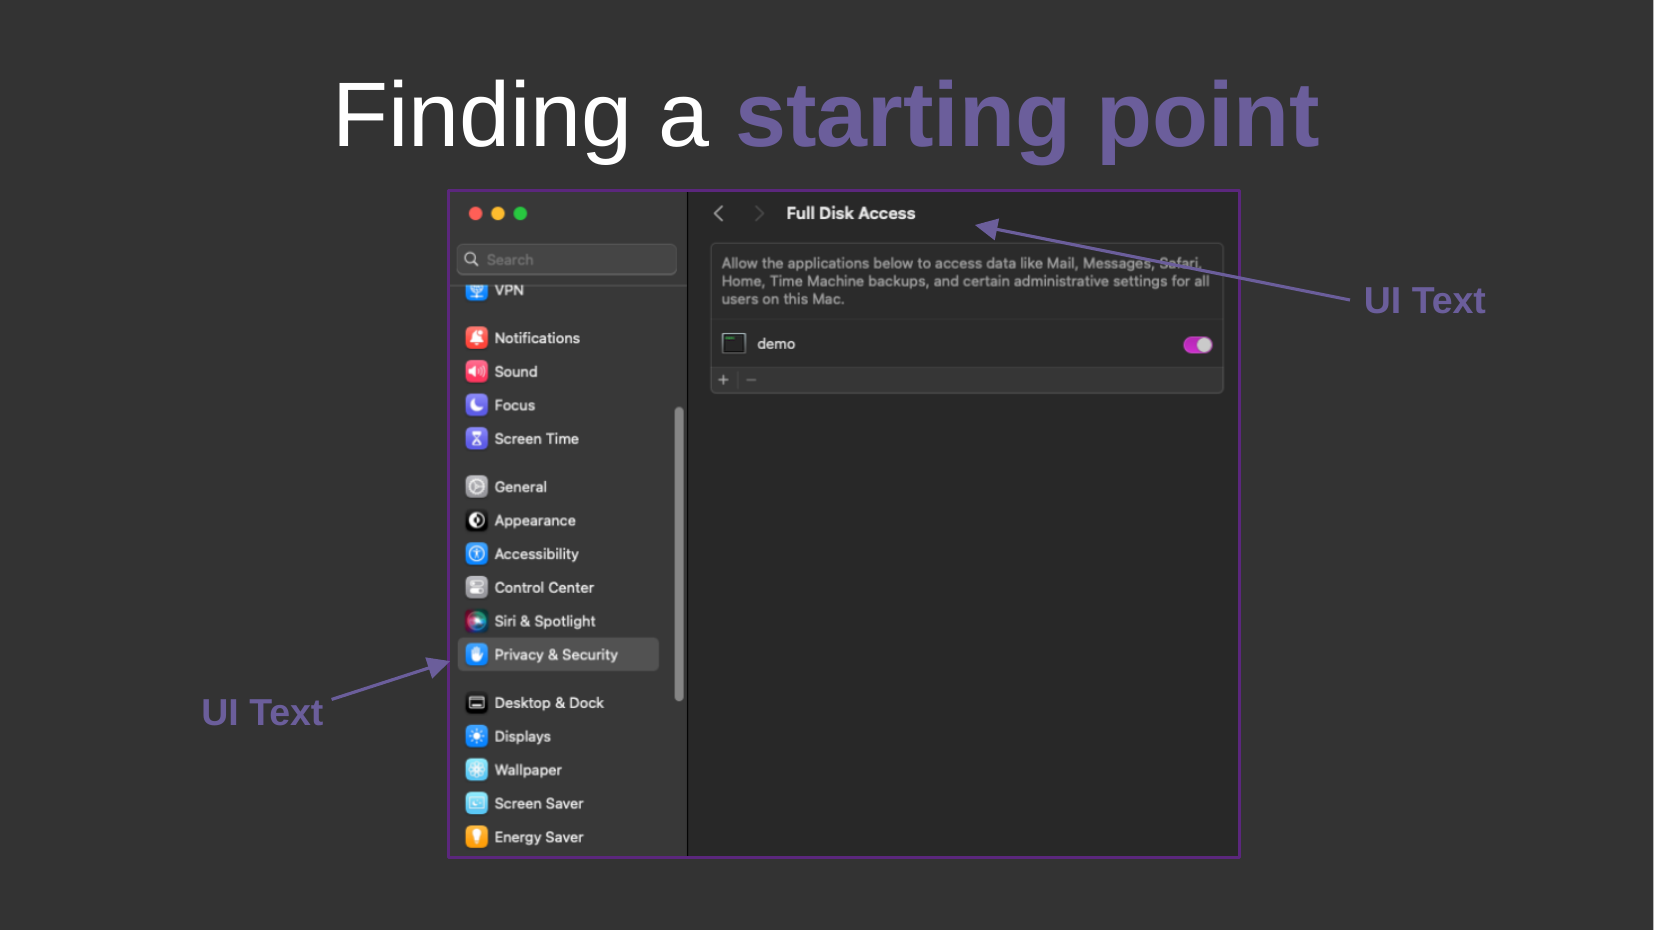

# Finding a starting point
UI Text
UI Text